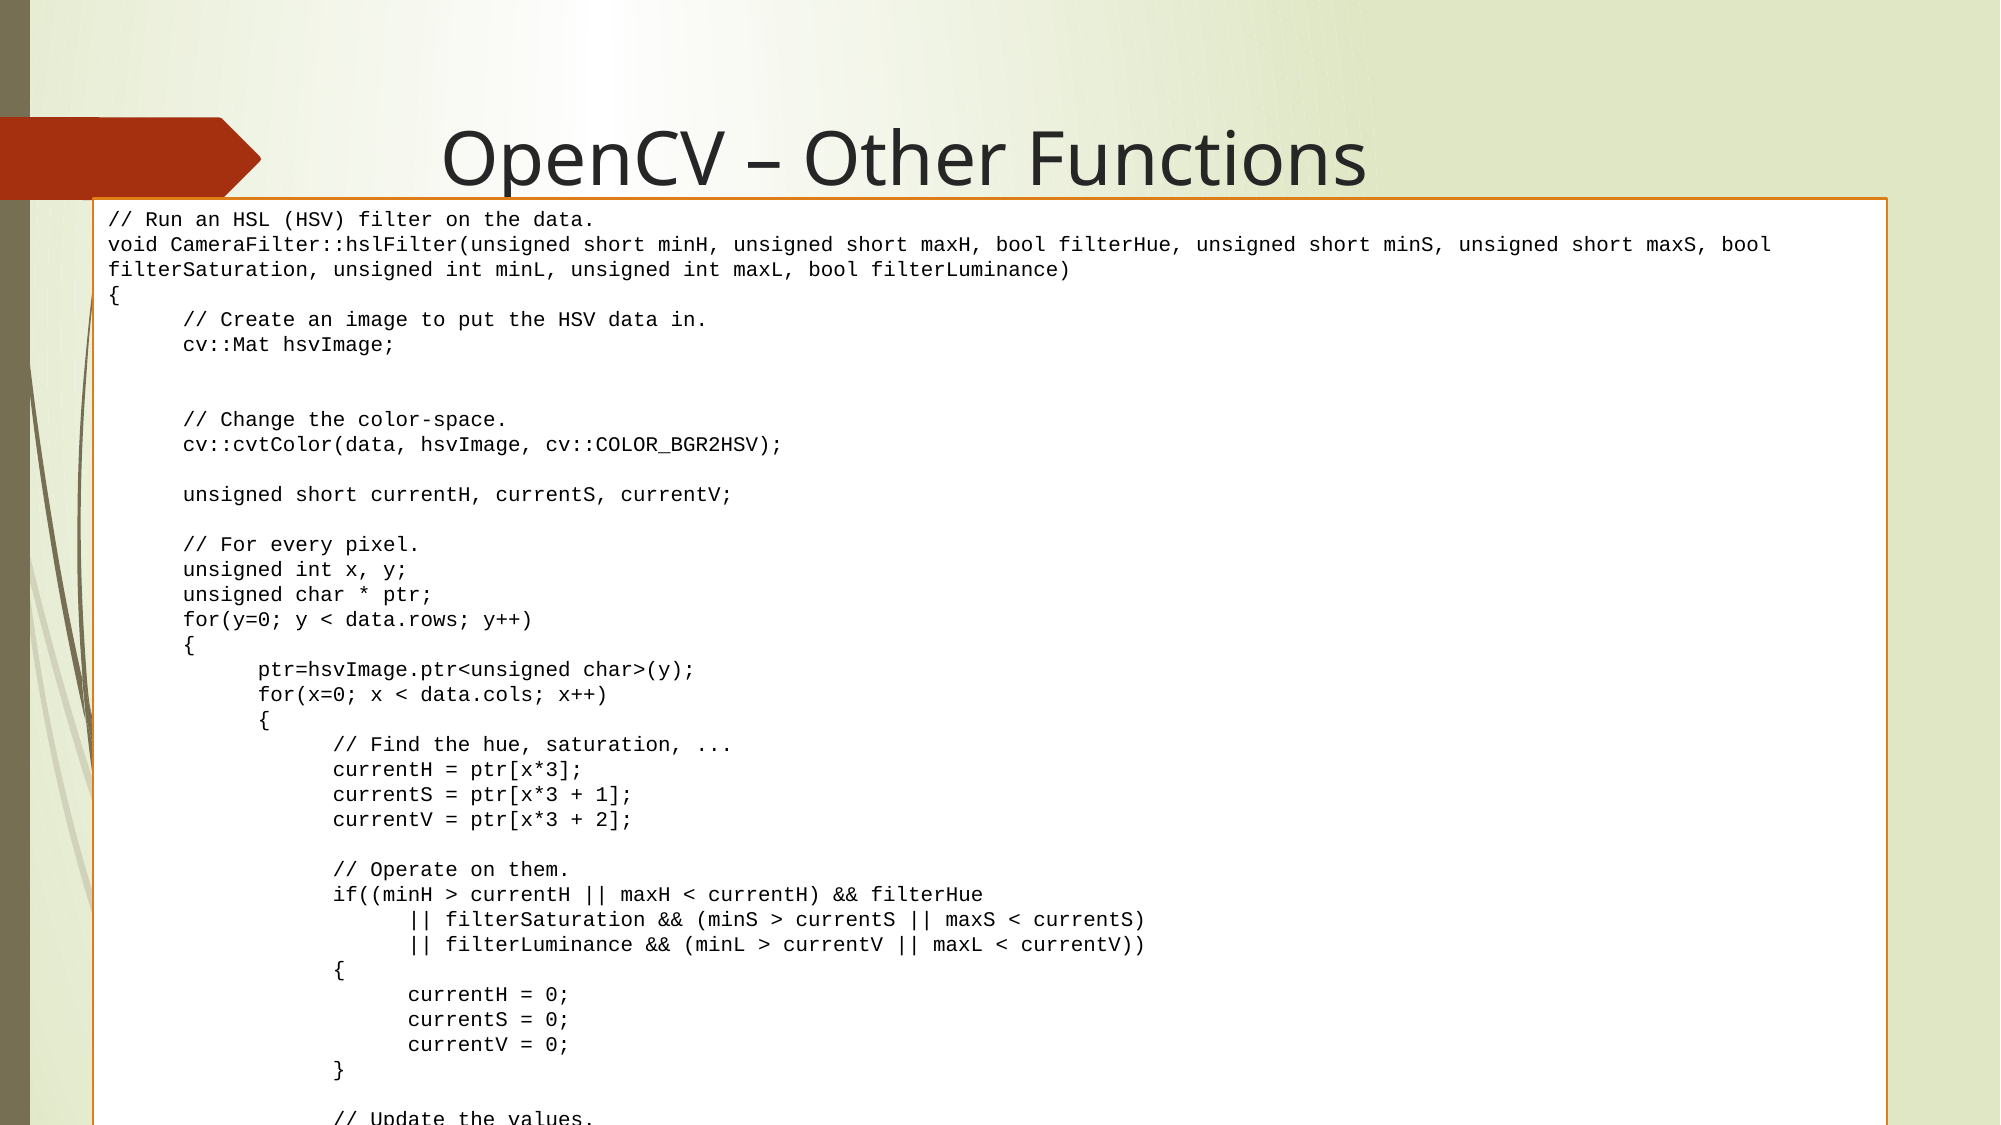

# OpenCV – Other Functions
// Run an HSL (HSV) filter on the data.
void CameraFilter::hslFilter(unsigned short minH, unsigned short maxH, bool filterHue, unsigned short minS, unsigned short maxS, bool filterSaturation, unsigned int minL, unsigned int maxL, bool filterLuminance)
{
	// Create an image to put the HSV data in.
	cv::Mat hsvImage;
	// Change the color-space.
	cv::cvtColor(data, hsvImage, cv::COLOR_BGR2HSV);
	unsigned short currentH, currentS, currentV;
	// For every pixel.
	unsigned int x, y;
	unsigned char * ptr;
	for(y=0; y < data.rows; y++)
	{
		ptr=hsvImage.ptr<unsigned char>(y);
		for(x=0; x < data.cols; x++)
		{
			// Find the hue, saturation, ...
			currentH = ptr[x*3];
			currentS = ptr[x*3 + 1];
			currentV = ptr[x*3 + 2];
			// Operate on them.
			if((minH > currentH || maxH < currentH) && filterHue
				|| filterSaturation && (minS > currentS || maxS < currentS)
				|| filterLuminance && (minL > currentV || maxL < currentV))
			{
				currentH = 0;
				currentS = 0;
				currentV = 0;
			}
			// Update the values.
			ptr[x*3] = currentH;
			ptr[x*3 + 1] = currentS;
			ptr[x*3 + 2] = currentV;
		}
	}
	// Change the colorspace back.
	cv::cvtColor(hsvImage, data, cv::COLOR_HSV2BGR);
}